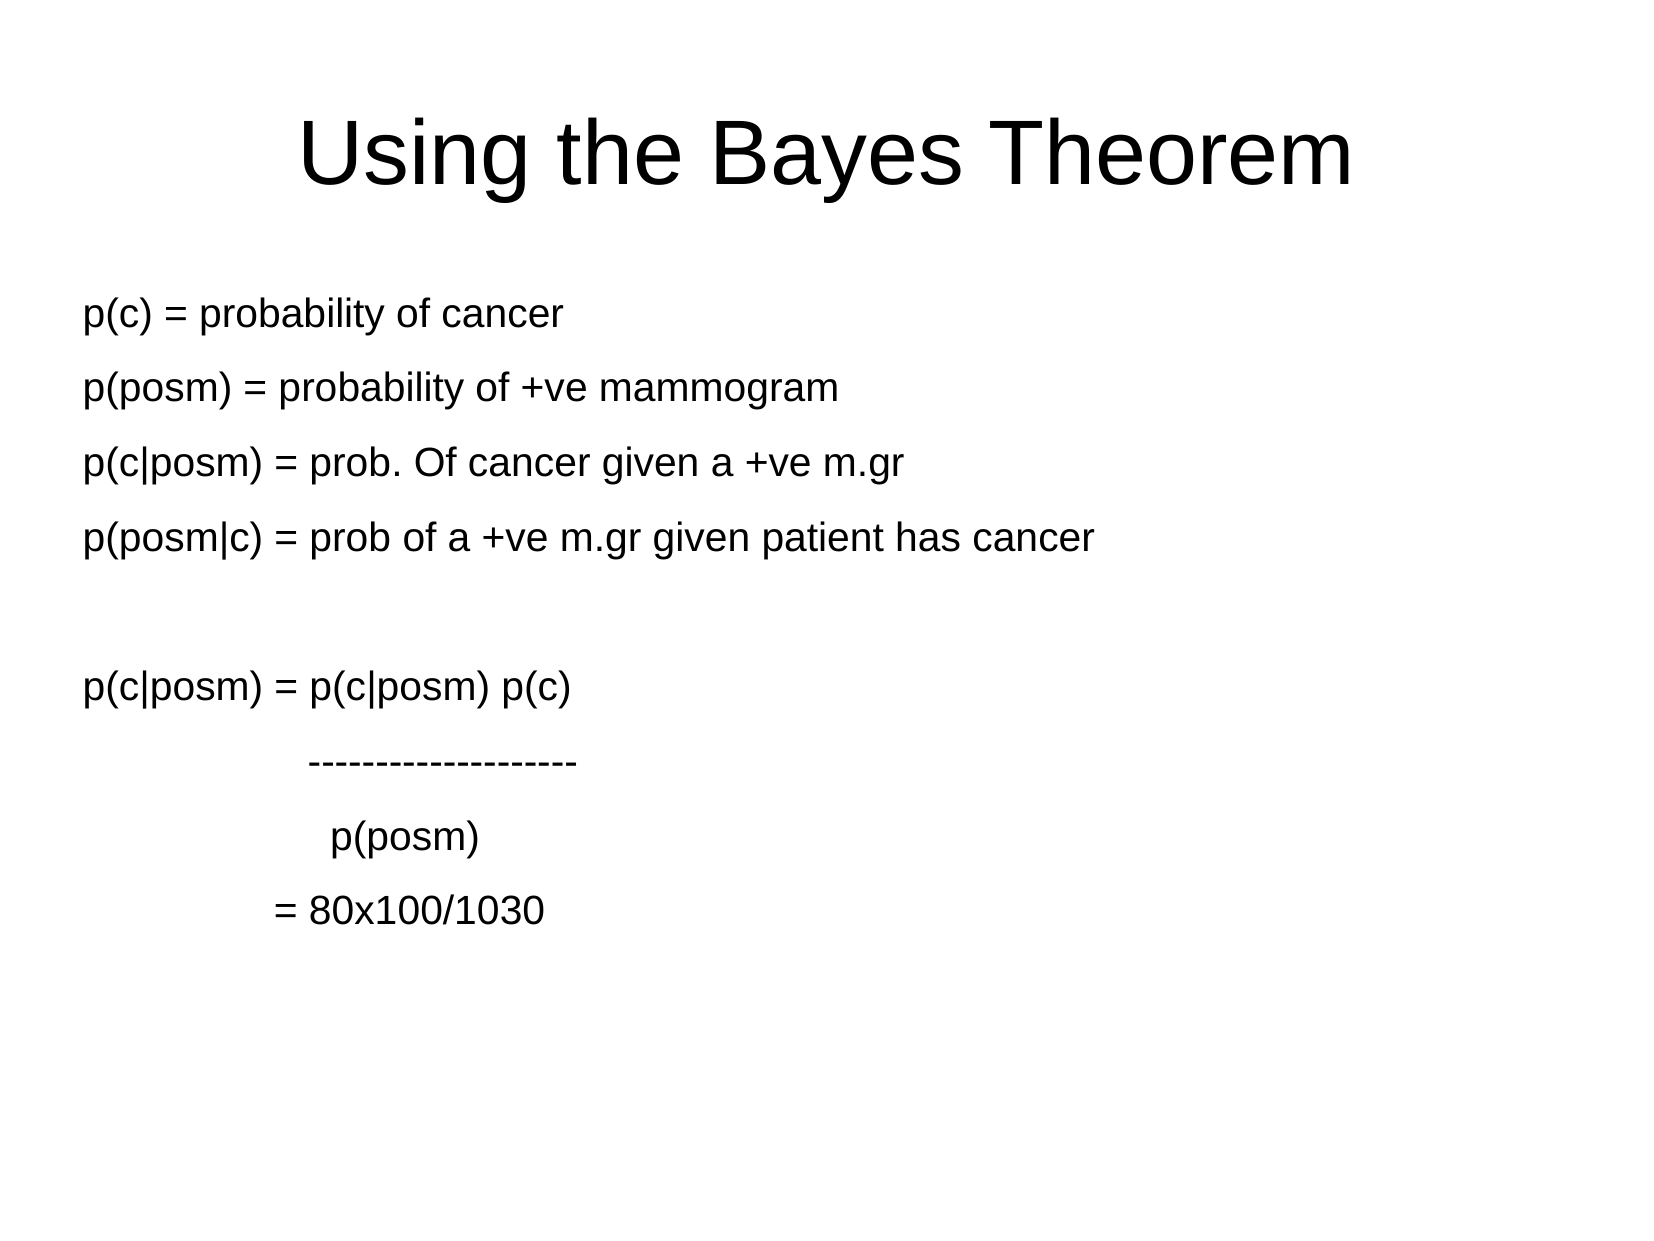

# Using the Bayes Theorem
p(c) = probability of cancer
p(posm) = probability of +ve mammogram
p(c|posm) = prob. Of cancer given a +ve m.gr
p(posm|c) = prob of a +ve m.gr given patient has cancer
p(c|posm) = p(c|posm) p(c)
 --------------------
 p(posm)
 = 80x100/1030